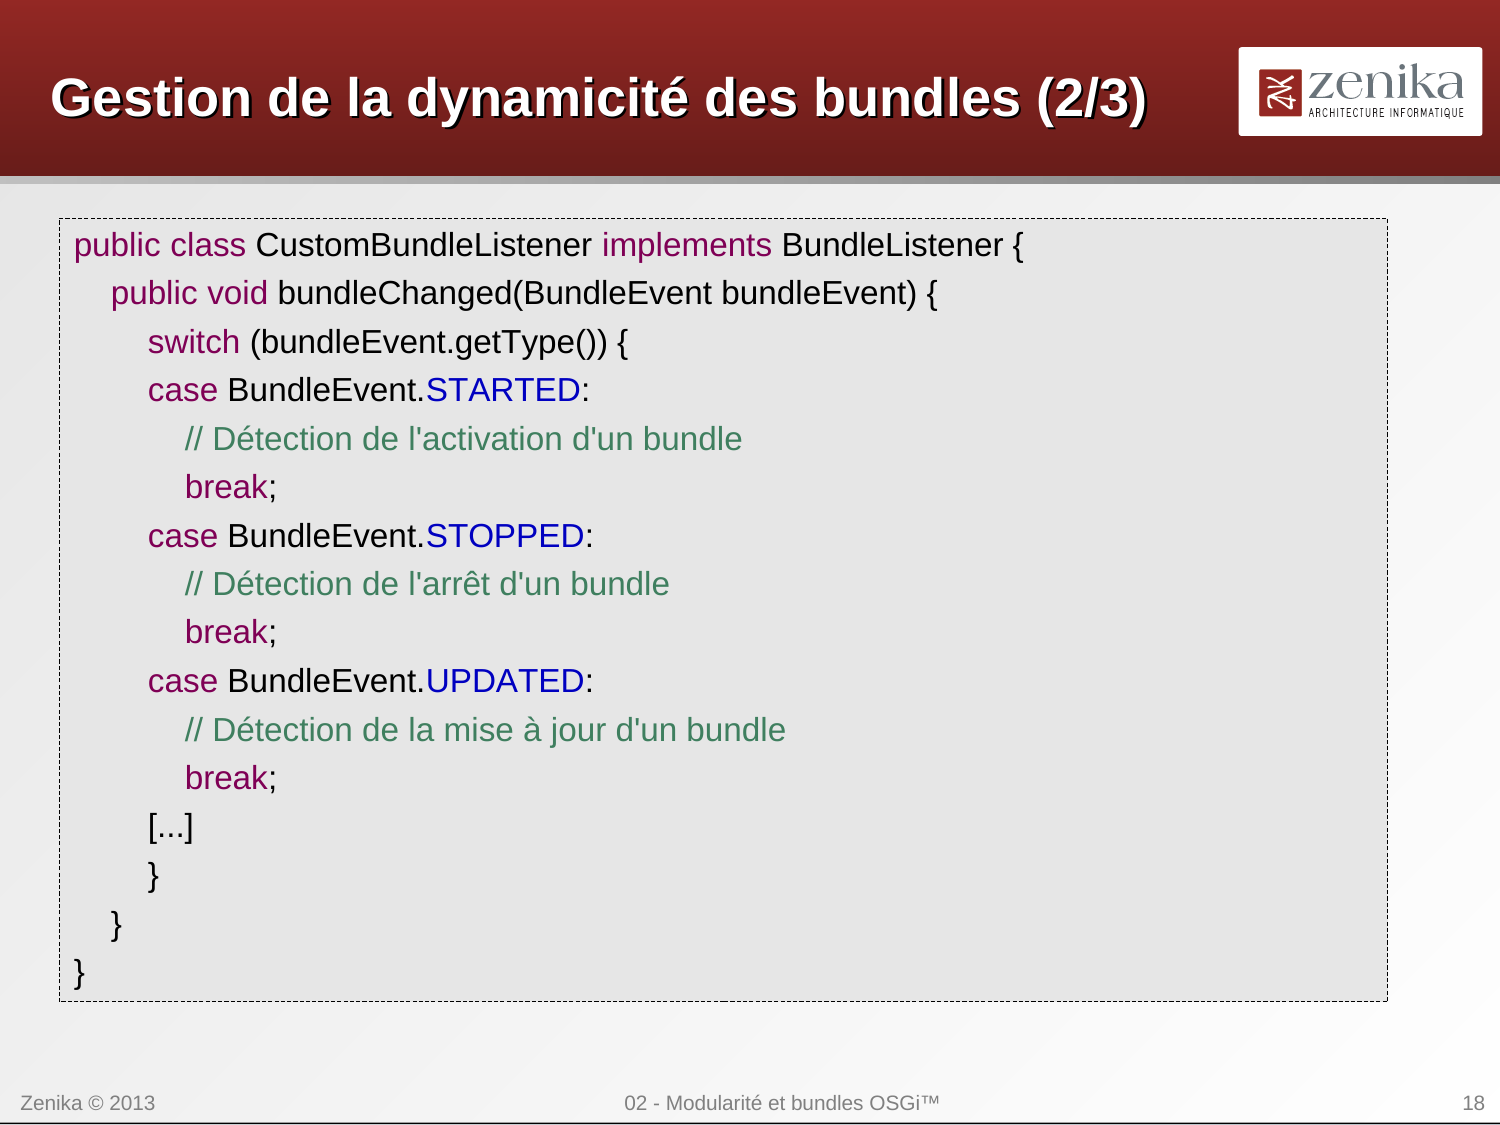

# Gestion de la dynamicité des bundles (2/3)
public class CustomBundleListener implements BundleListener {
 public void bundleChanged(BundleEvent bundleEvent) {
 switch (bundleEvent.getType()) {
 case BundleEvent.STARTED:
 // Détection de l'activation d'un bundle
 break;
 case BundleEvent.STOPPED:
 // Détection de l'arrêt d'un bundle
 break;
 case BundleEvent.UPDATED:
 // Détection de la mise à jour d'un bundle
 break;
 [...]
 }
 }
}